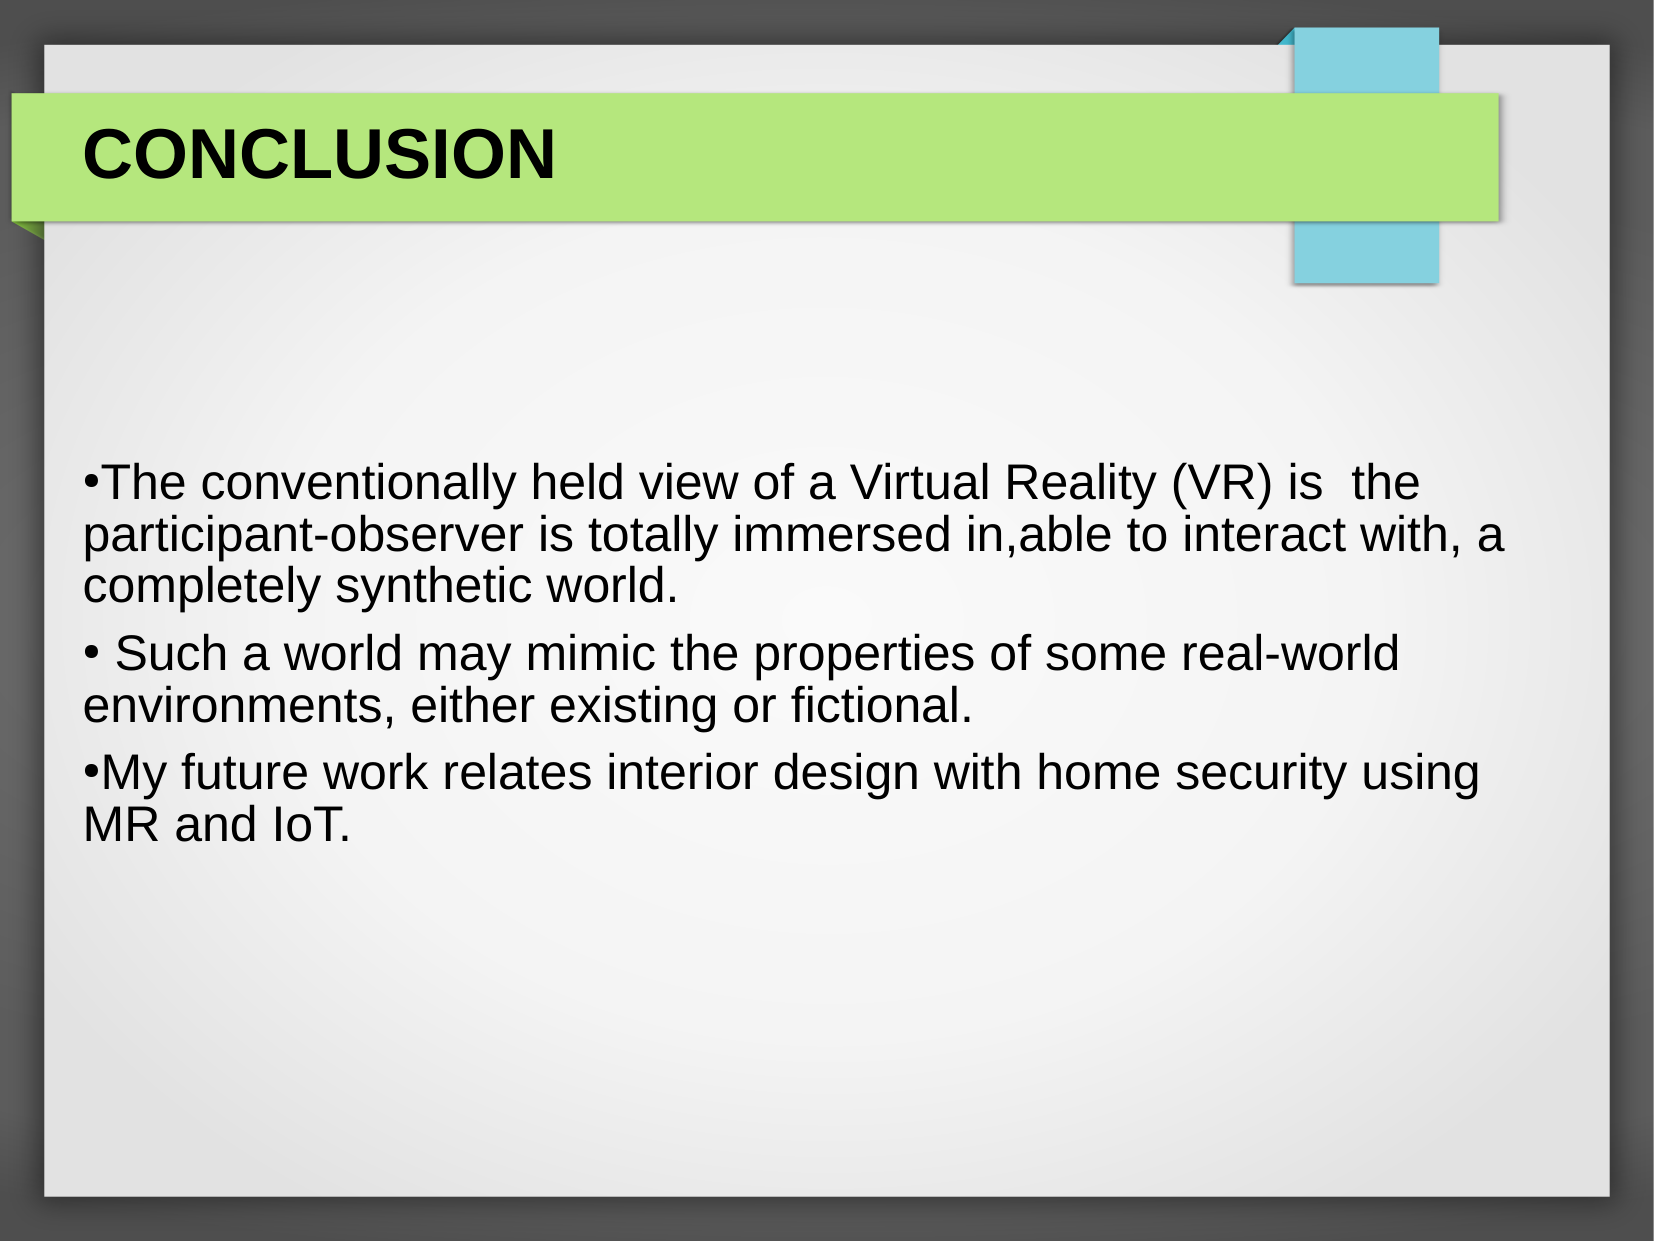

# CONCLUSION
The conventionally held view of a Virtual Reality (VR) is the participant-observer is totally immersed in,able to interact with, a completely synthetic world.
 Such a world may mimic the properties of some real-world environments, either existing or fictional.
My future work relates interior design with home security using MR and IoT.